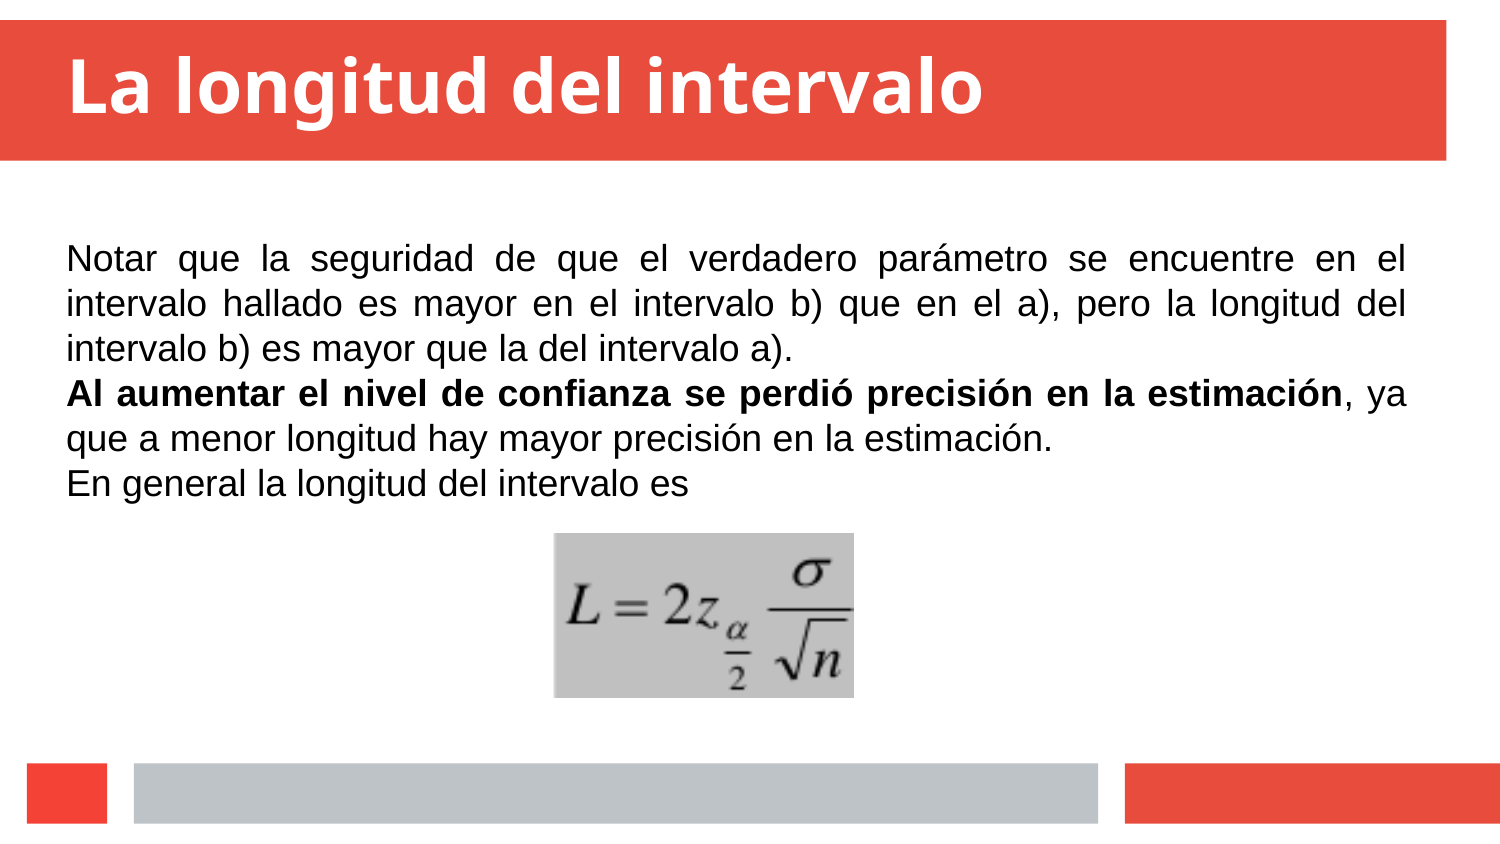

# La longitud del intervalo
Notar que la seguridad de que el verdadero parámetro se encuentre en el intervalo hallado es mayor en el intervalo b) que en el a), pero la longitud del intervalo b) es mayor que la del intervalo a).
Al aumentar el nivel de confianza se perdió precisión en la estimación, ya que a menor longitud hay mayor precisión en la estimación.
En general la longitud del intervalo es